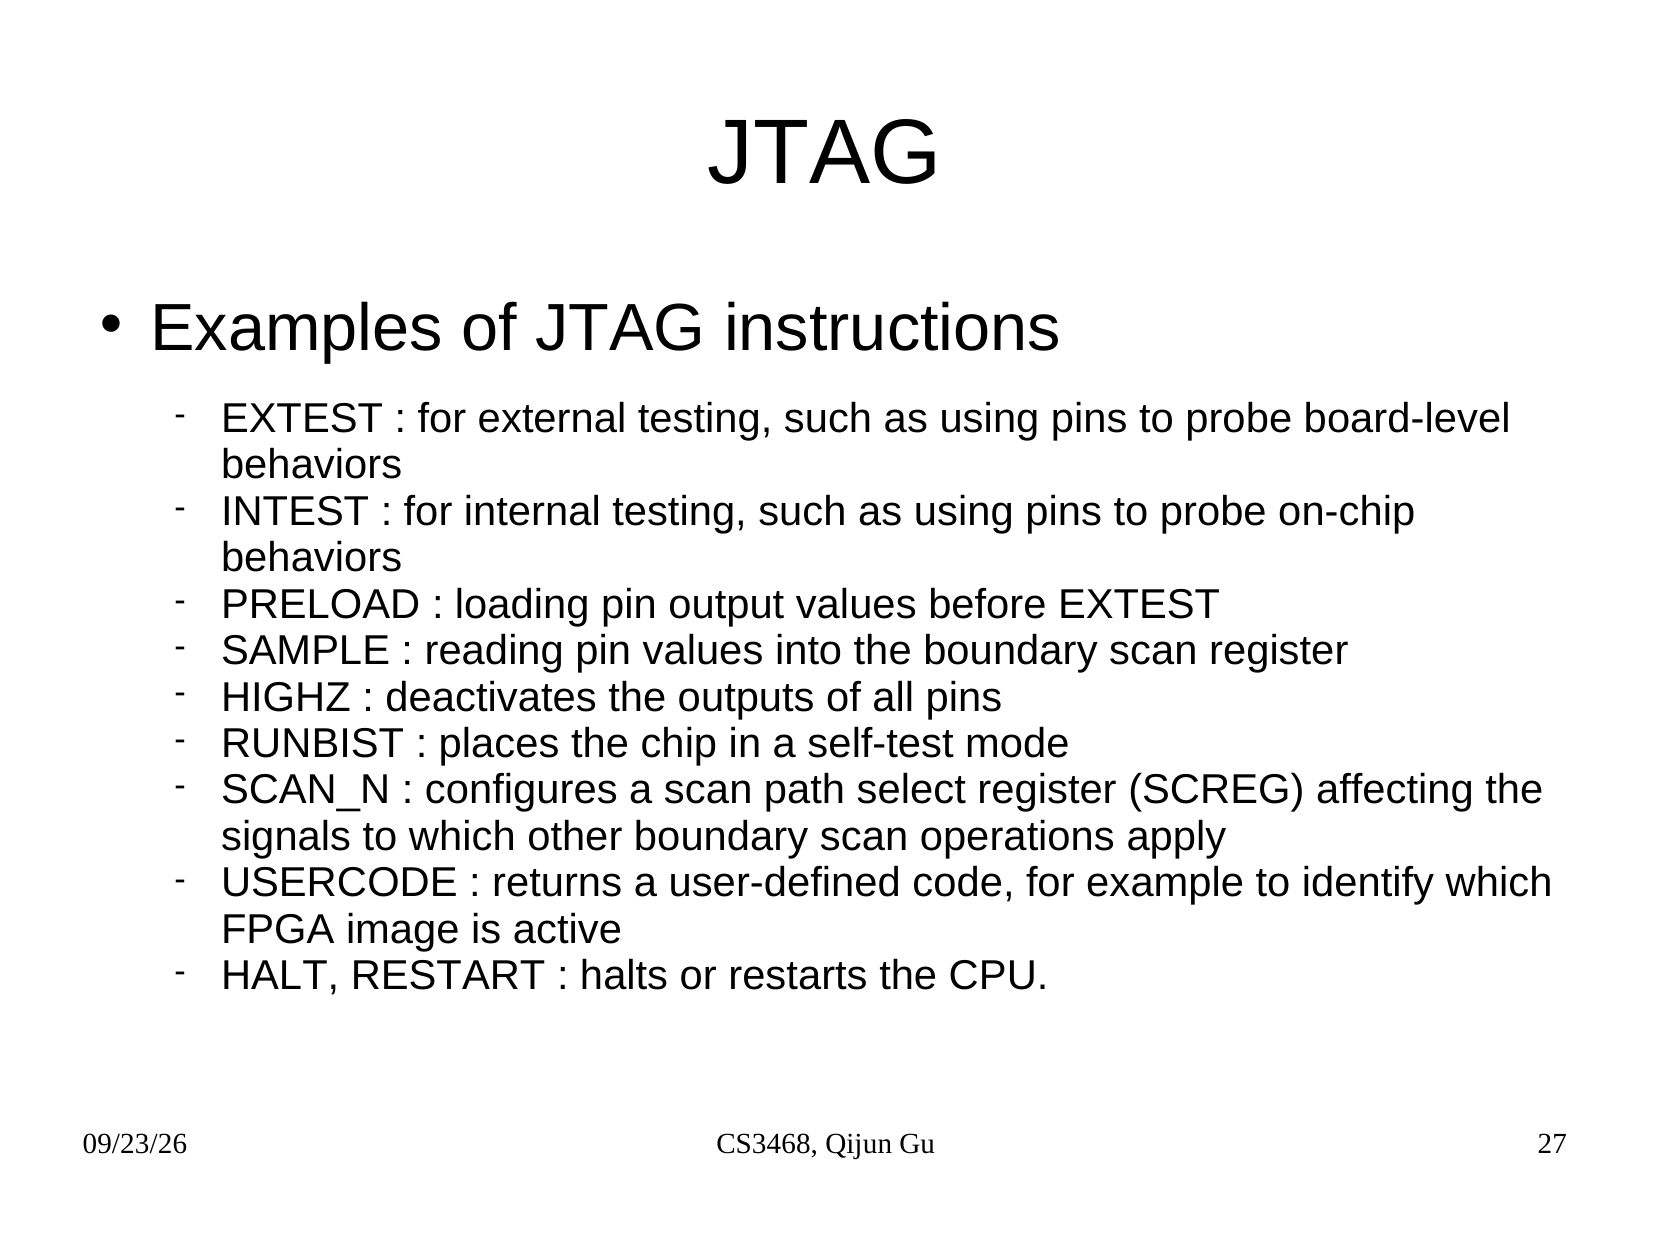

# JTAG
Examples of JTAG instructions
EXTEST : for external testing, such as using pins to probe board-level behaviors
INTEST : for internal testing, such as using pins to probe on-chip behaviors
PRELOAD : loading pin output values before EXTEST
SAMPLE : reading pin values into the boundary scan register
HIGHZ : deactivates the outputs of all pins
RUNBIST : places the chip in a self-test mode
SCAN_N : configures a scan path select register (SCREG) affecting the signals to which other boundary scan operations apply
USERCODE : returns a user-defined code, for example to identify which FPGA image is active
HALT, RESTART : halts or restarts the CPU.
CS3468, Qijun Gu
27